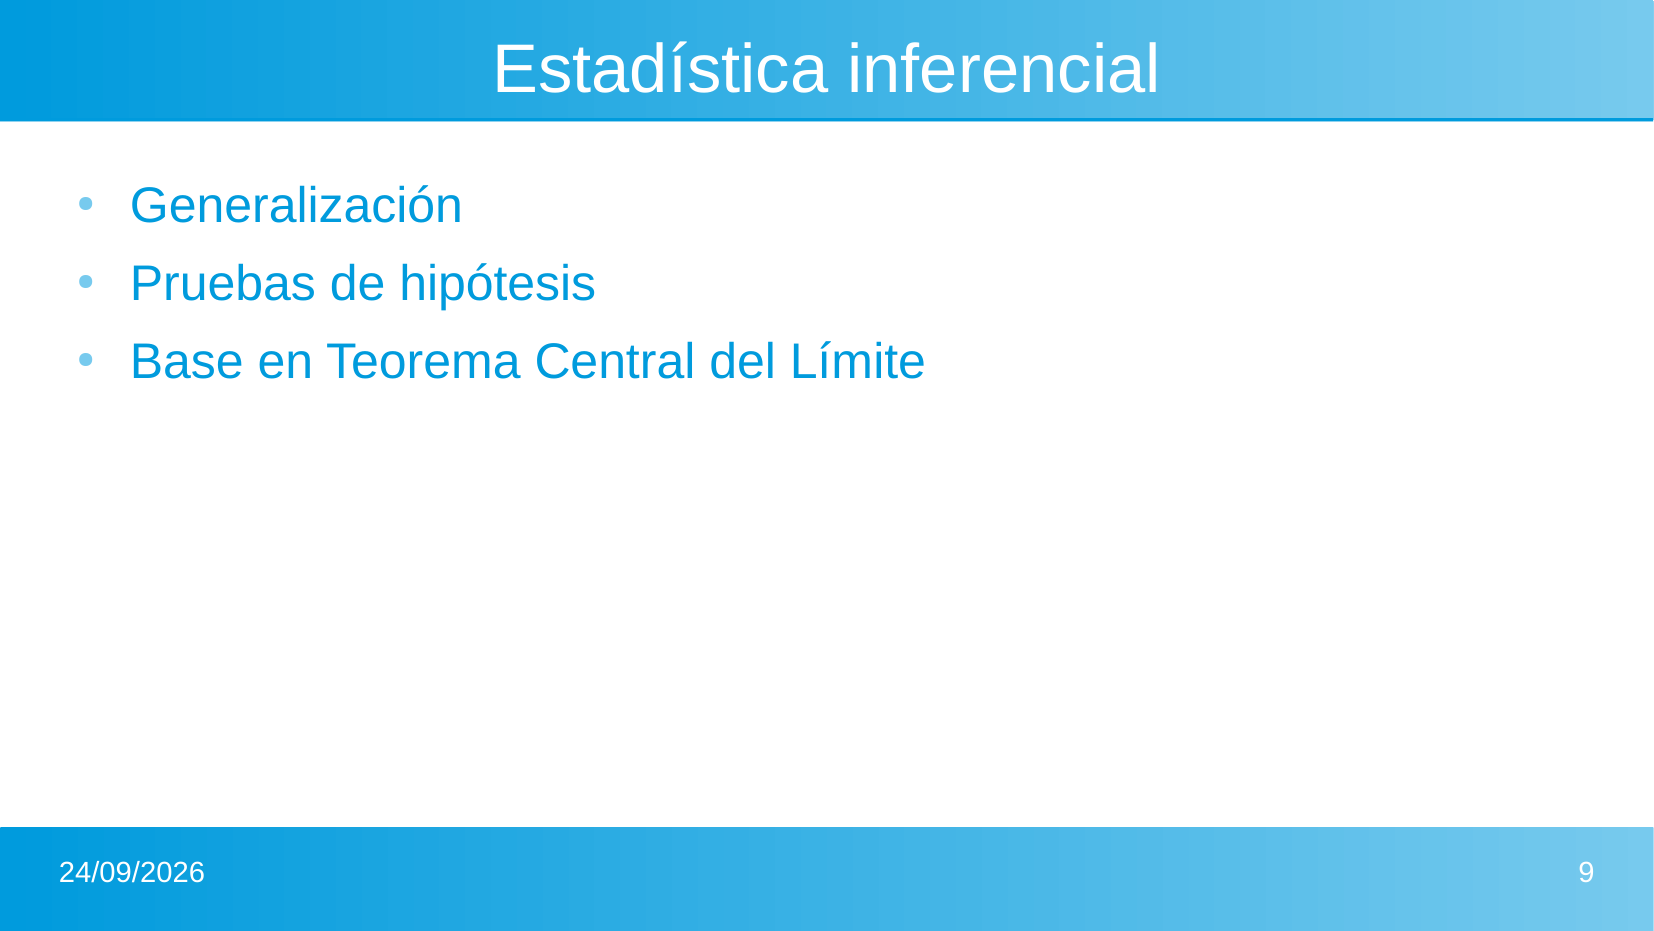

# Estadística inferencial
Generalización
Pruebas de hipótesis
Base en Teorema Central del Límite
9